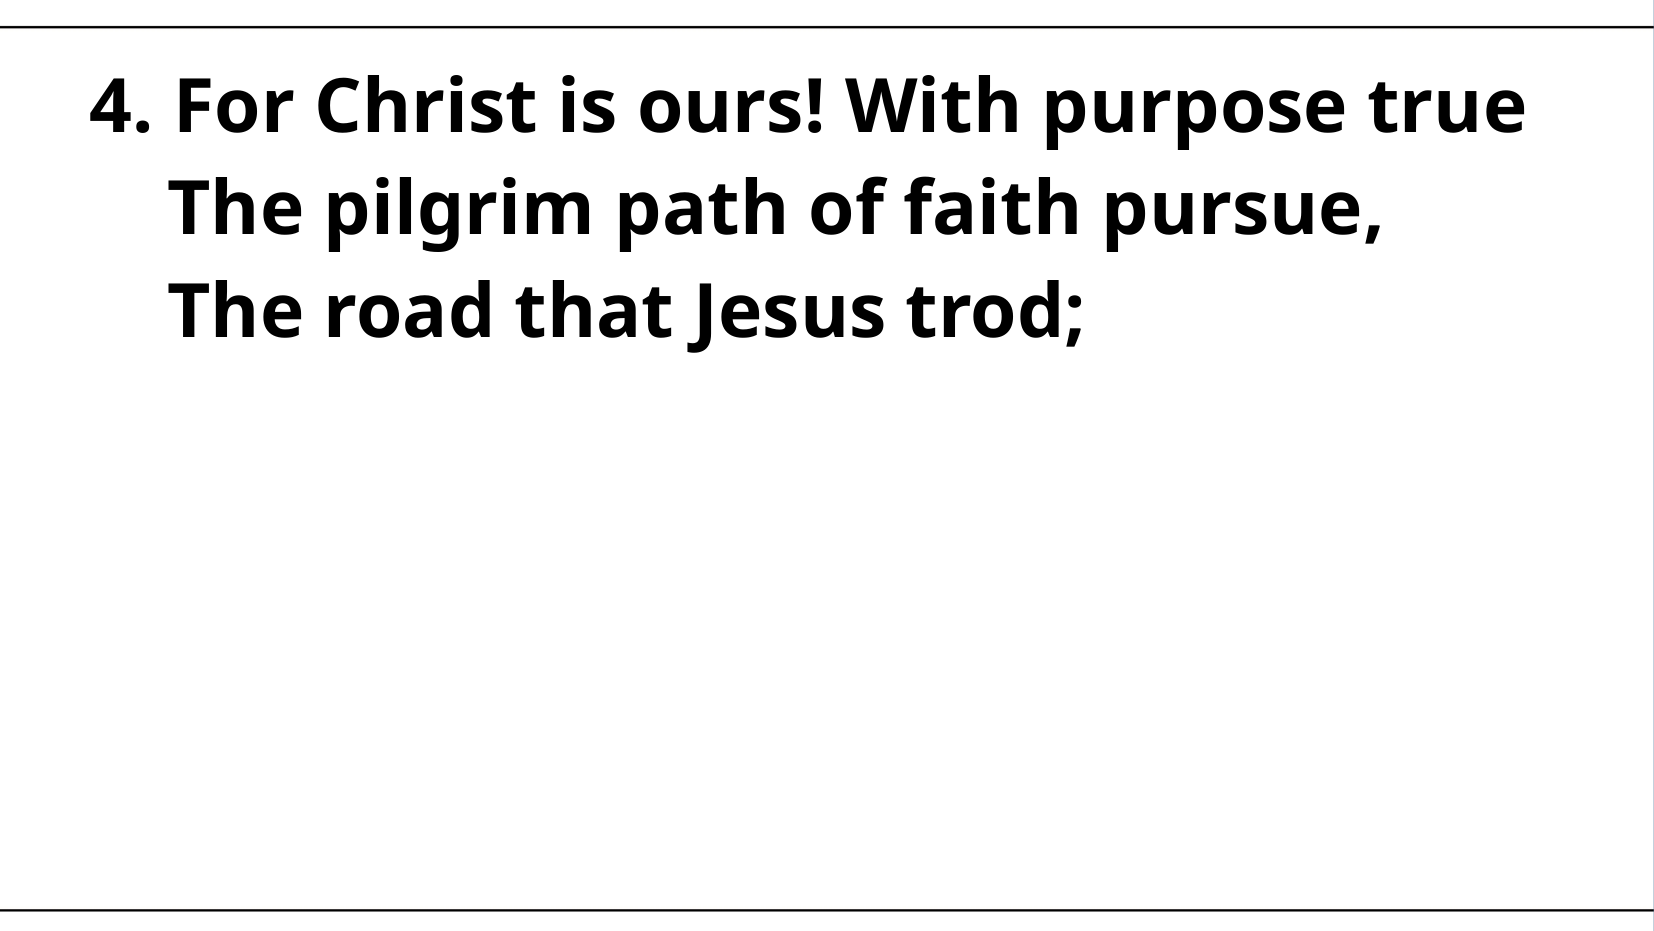

4. For Christ is ours! With purpose true
 The pilgrim path of faith pursue,
 The road that Jesus trod;